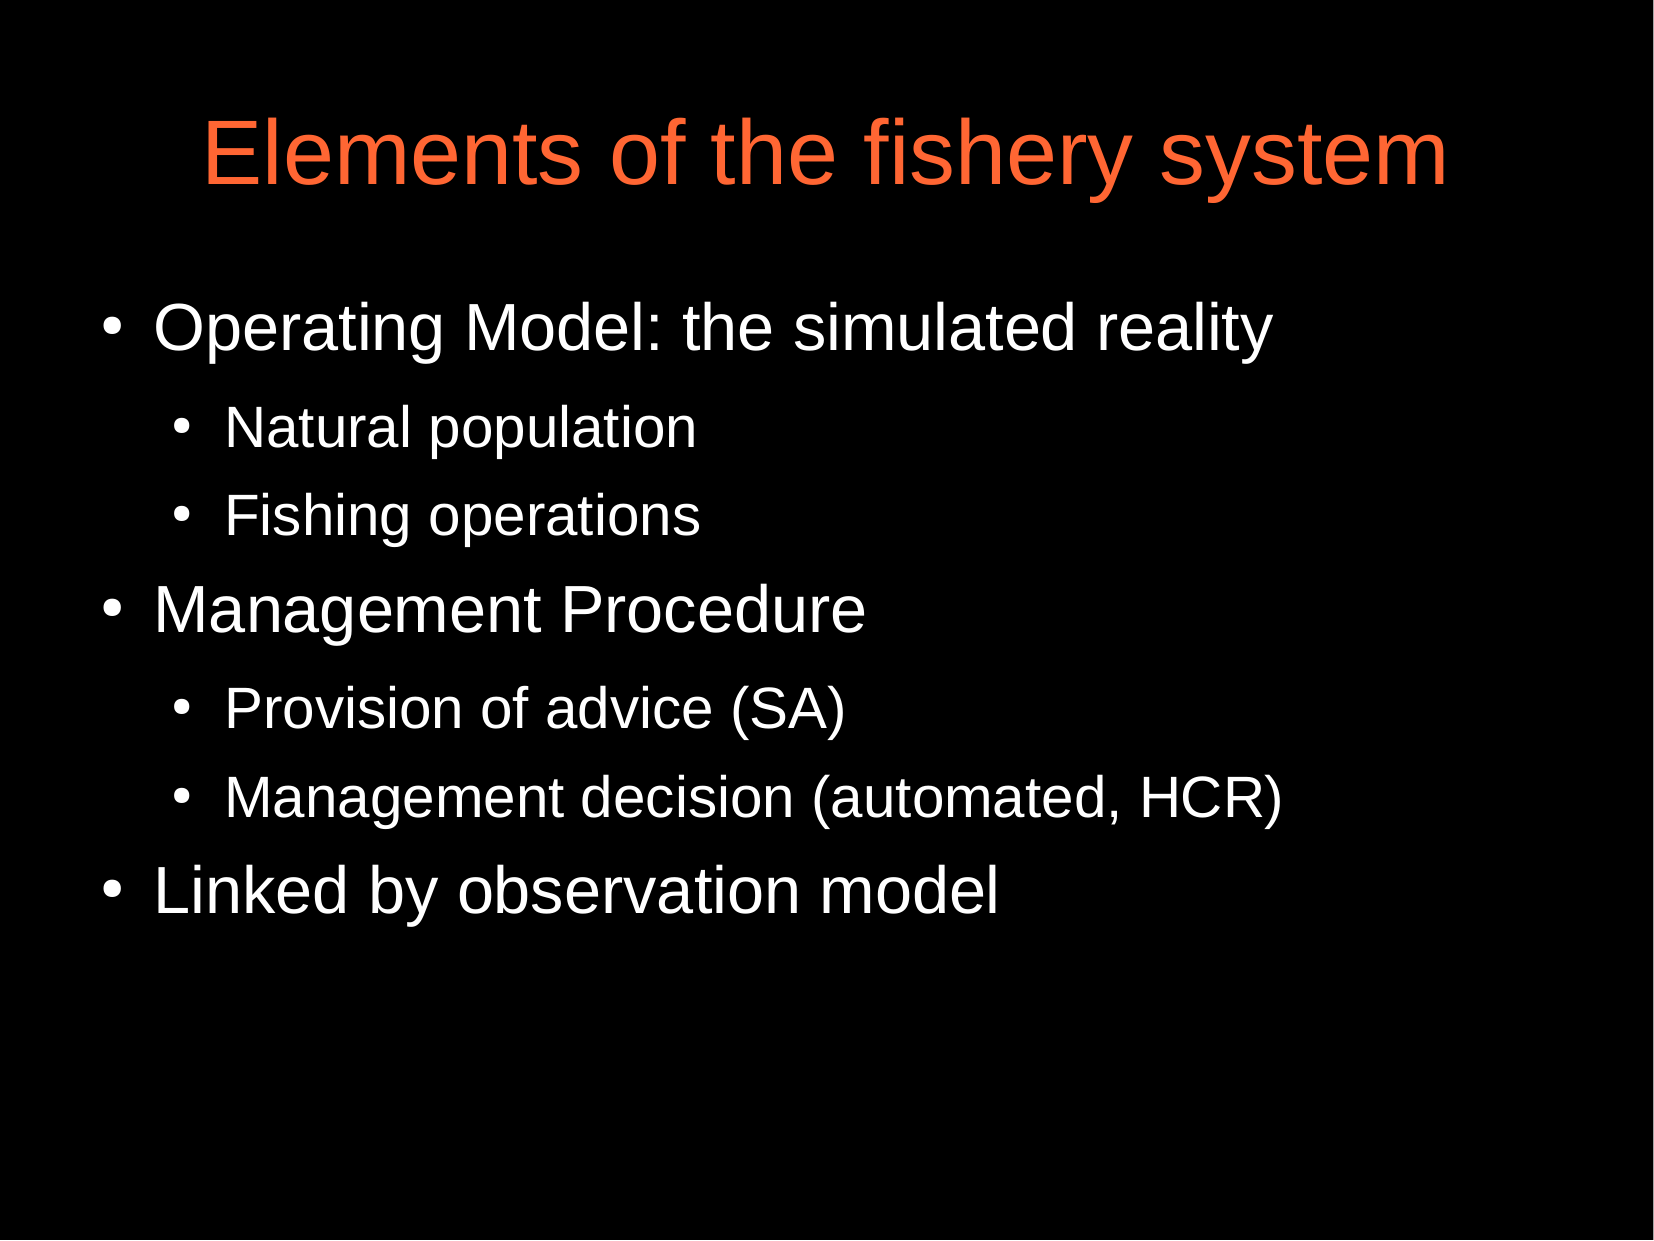

# Elements of the fishery system
Operating Model: the simulated reality
Natural population
Fishing operations
Management Procedure
Provision of advice (SA)
Management decision (automated, HCR)
Linked by observation model